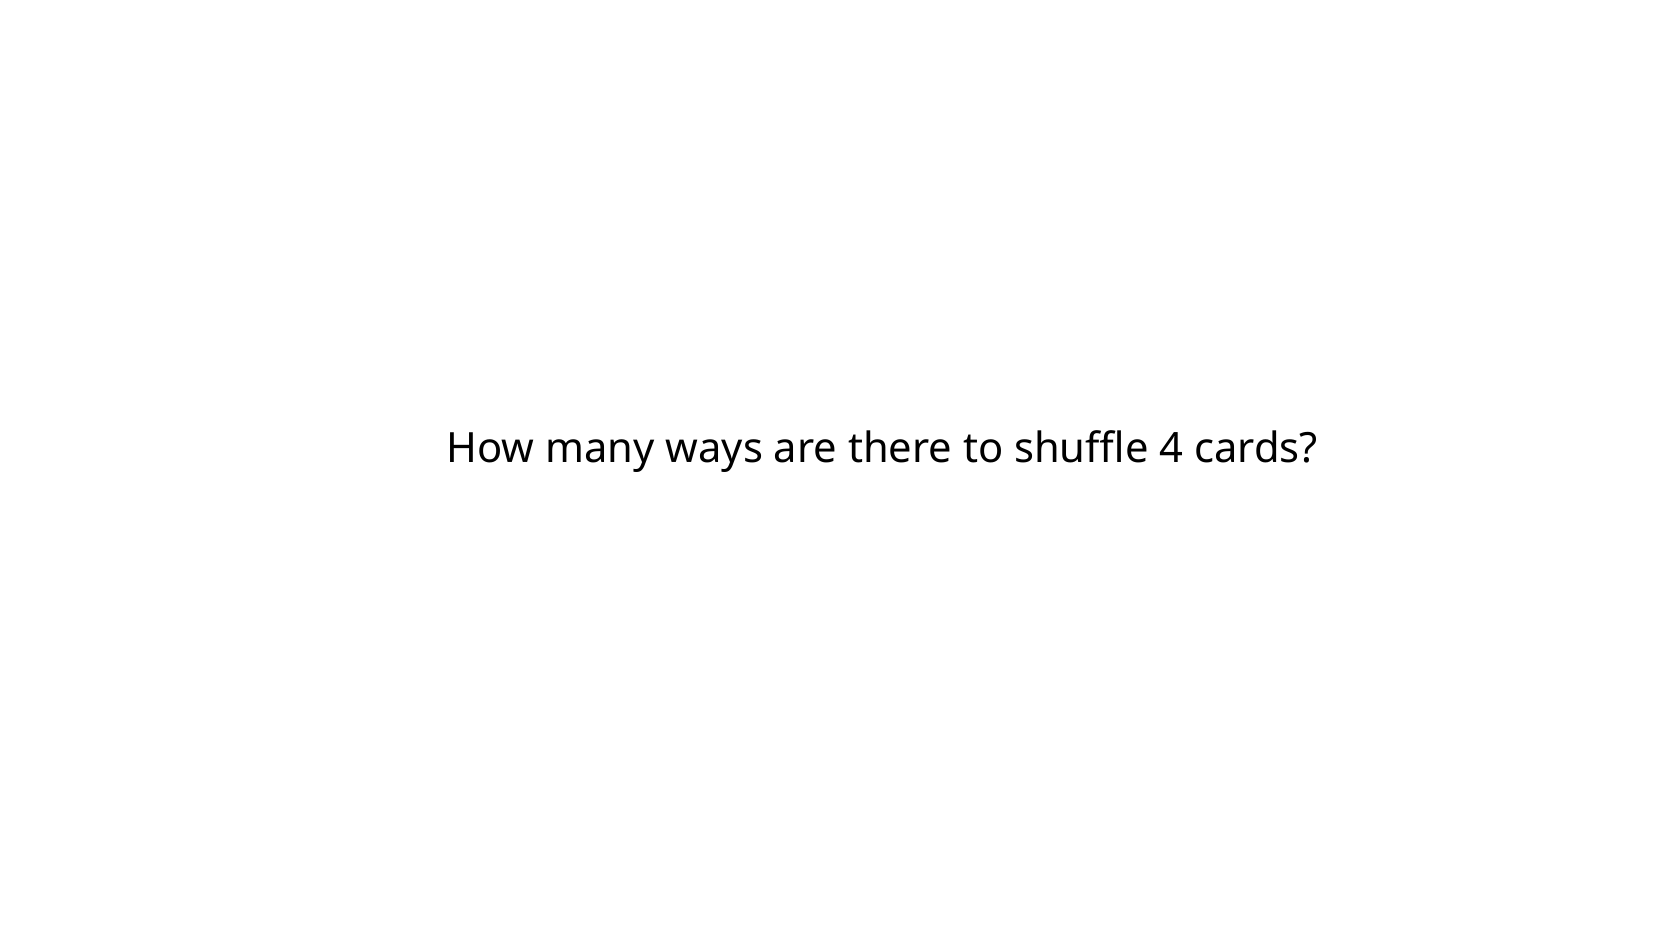

How many ways are there to shuffle 4 cards?